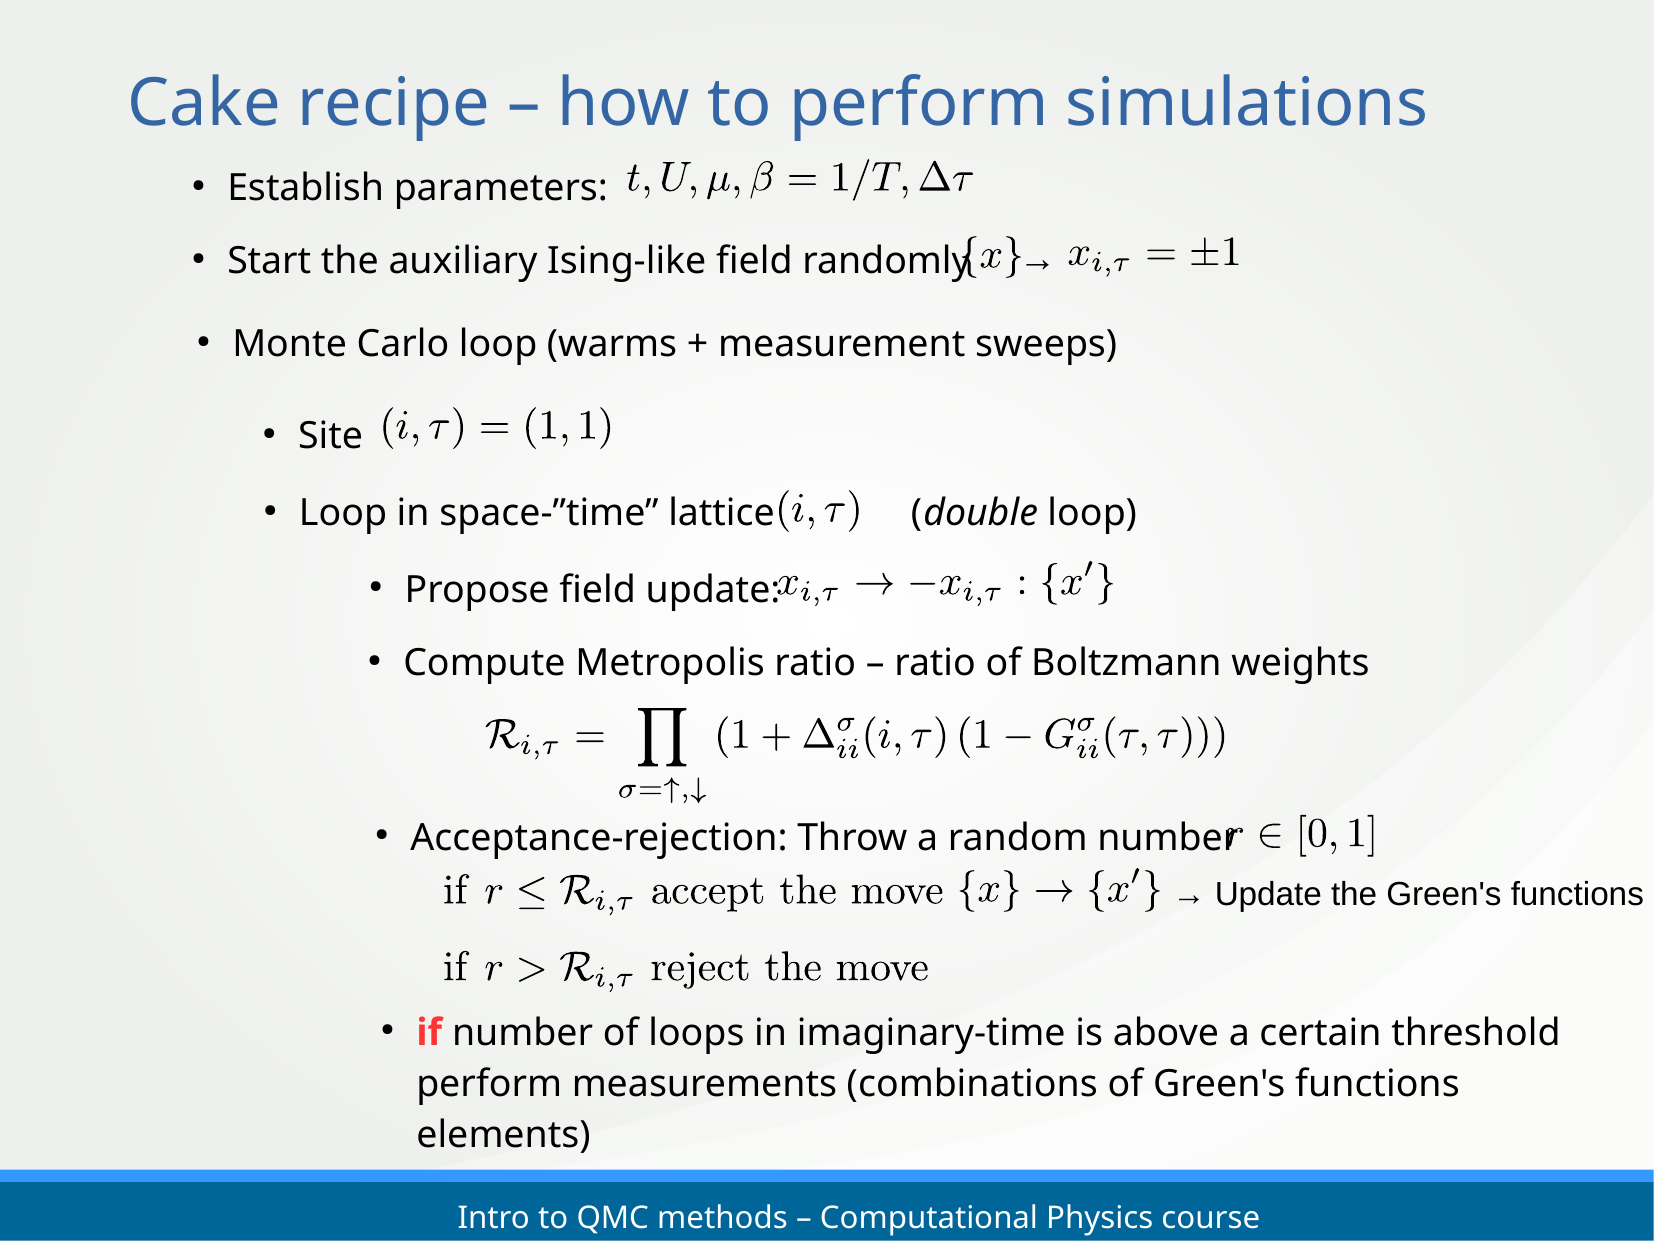

Cake recipe – how to perform simulations
Establish parameters:
Start the auxiliary Ising-like field randomly
→
Monte Carlo loop (warms + measurement sweeps)
Site
Loop in space-”time” lattice (double loop)
Propose field update:
Compute Metropolis ratio – ratio of Boltzmann weights
Acceptance-rejection: Throw a random number
→ Update the Green's functions
if number of loops in imaginary-time is above a certain threshold perform measurements (combinations of Green's functions elements)